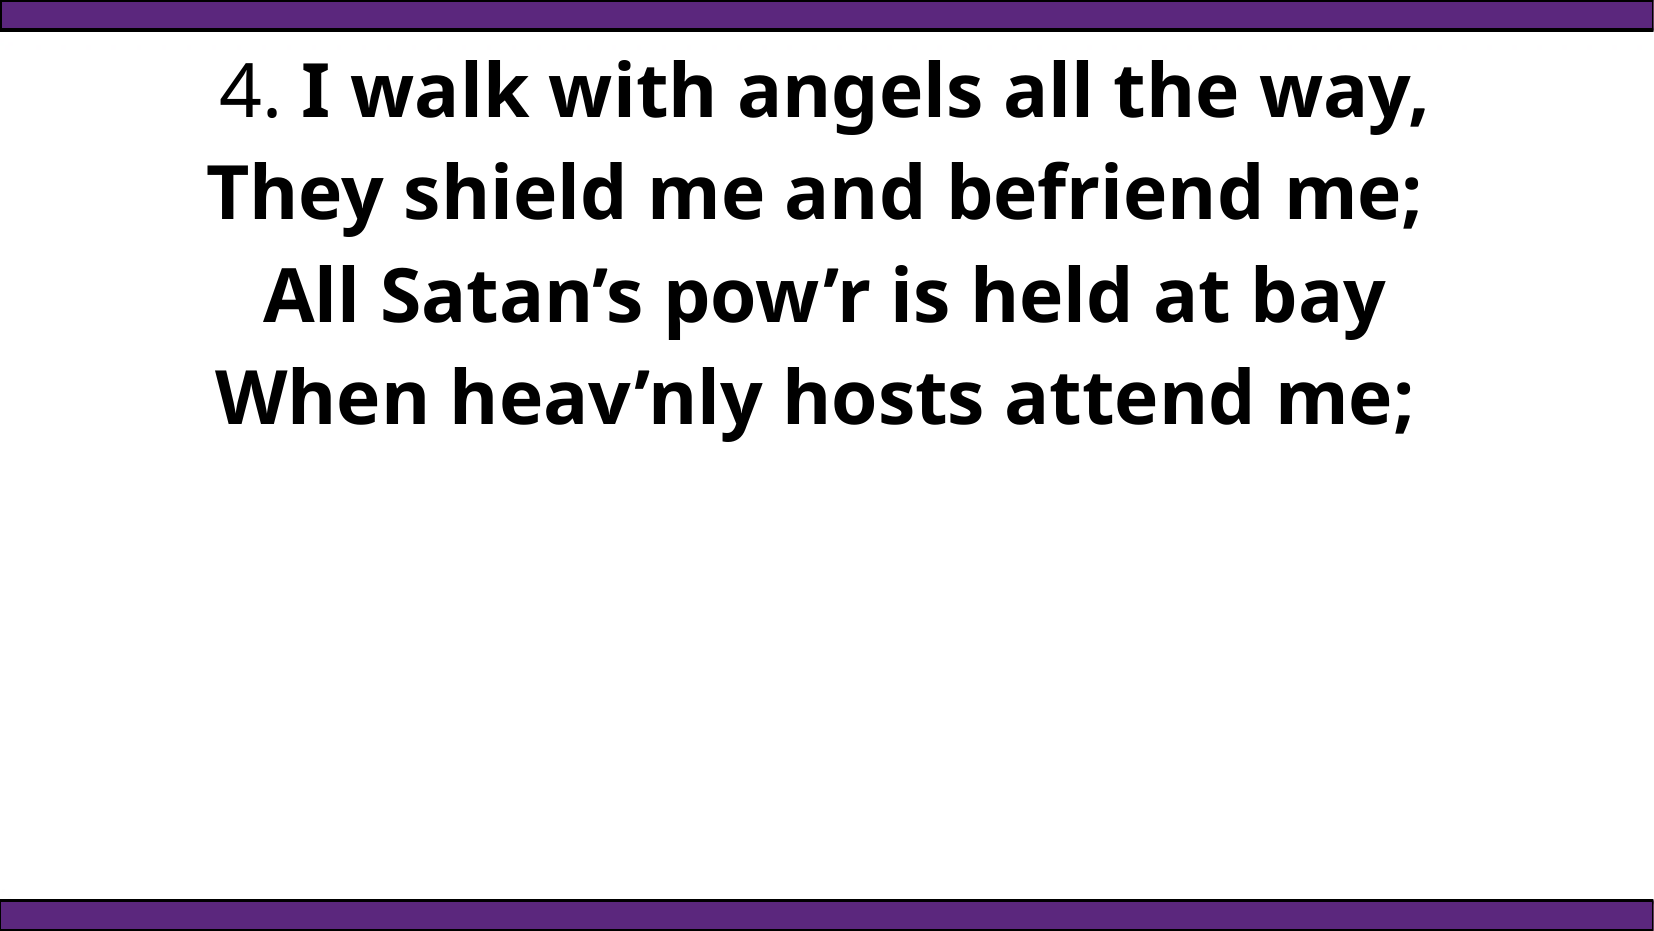

4. I walk with angels all the way,
They shield me and befriend me;
All Satan’s pow’r is held at bay
When heav’nly hosts attend me;